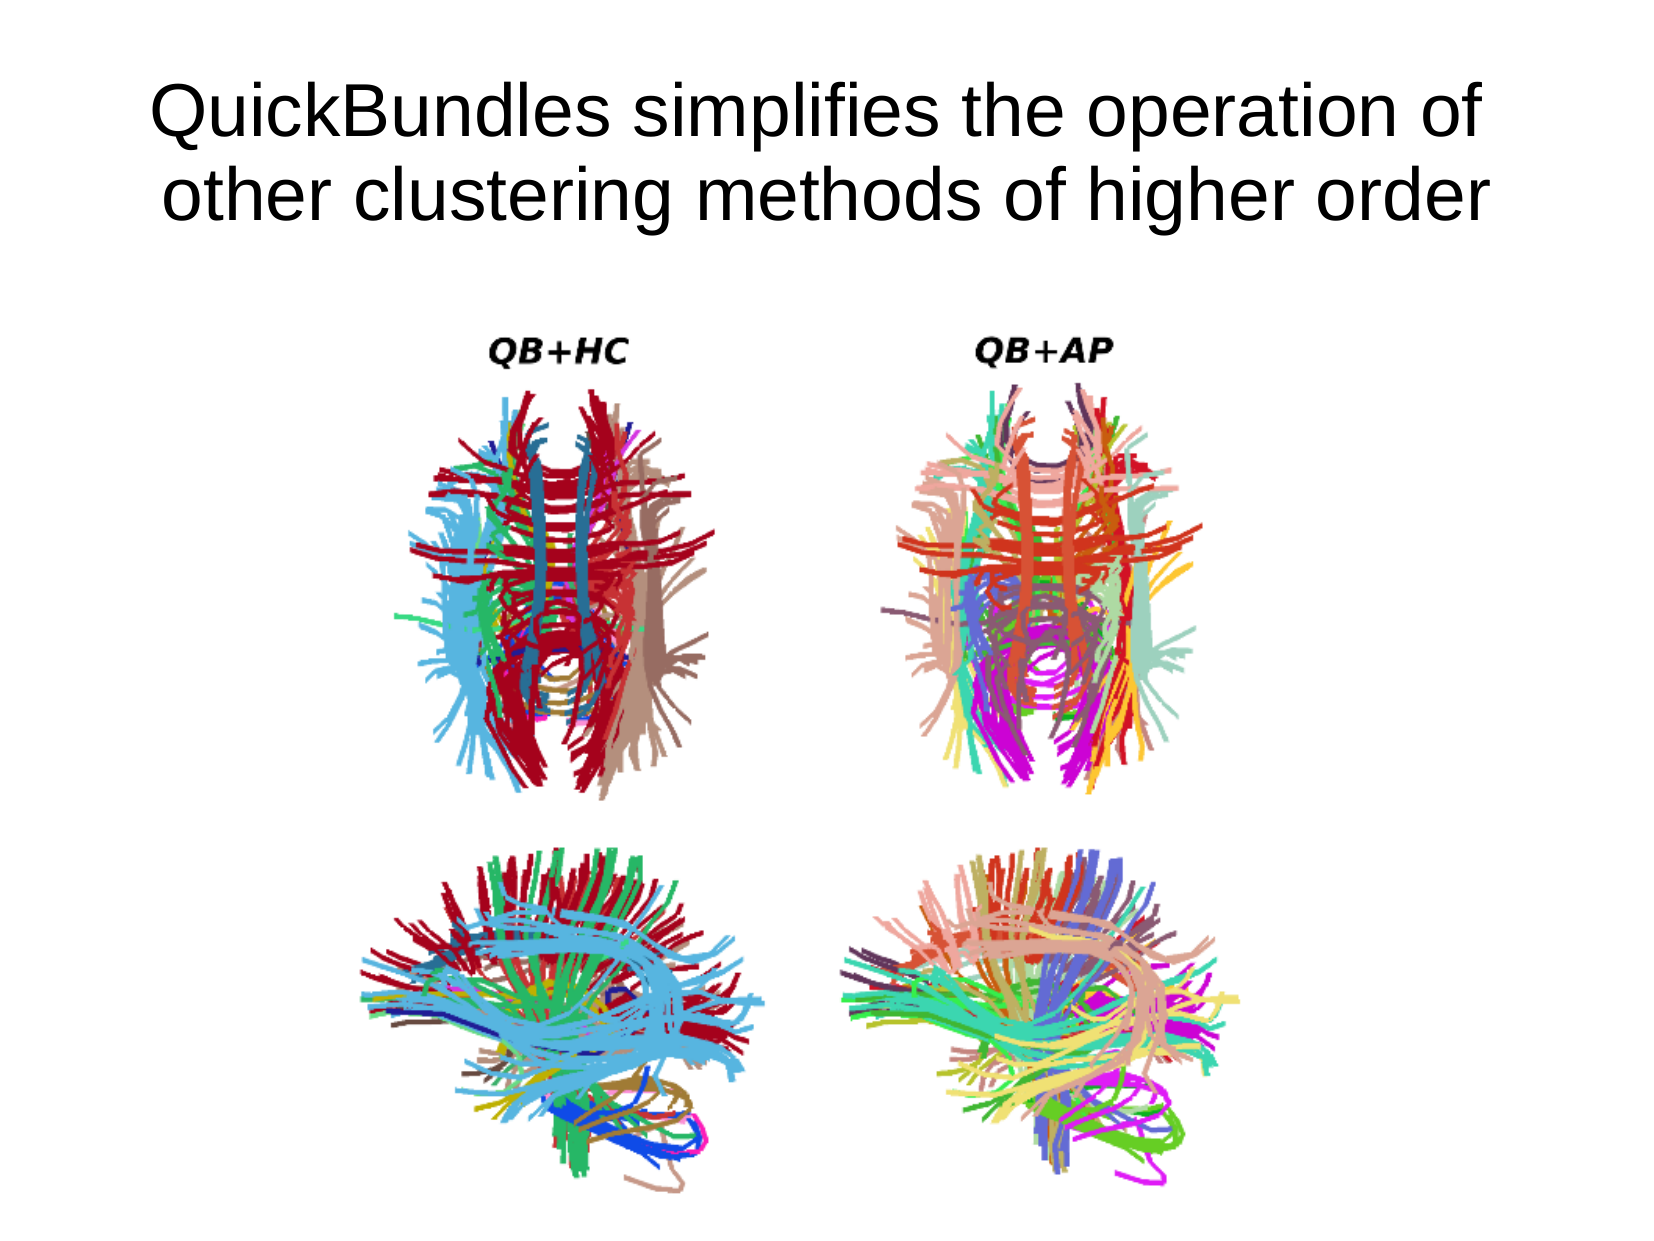

# QuickBundles simplifies the operation of other clustering methods of higher order